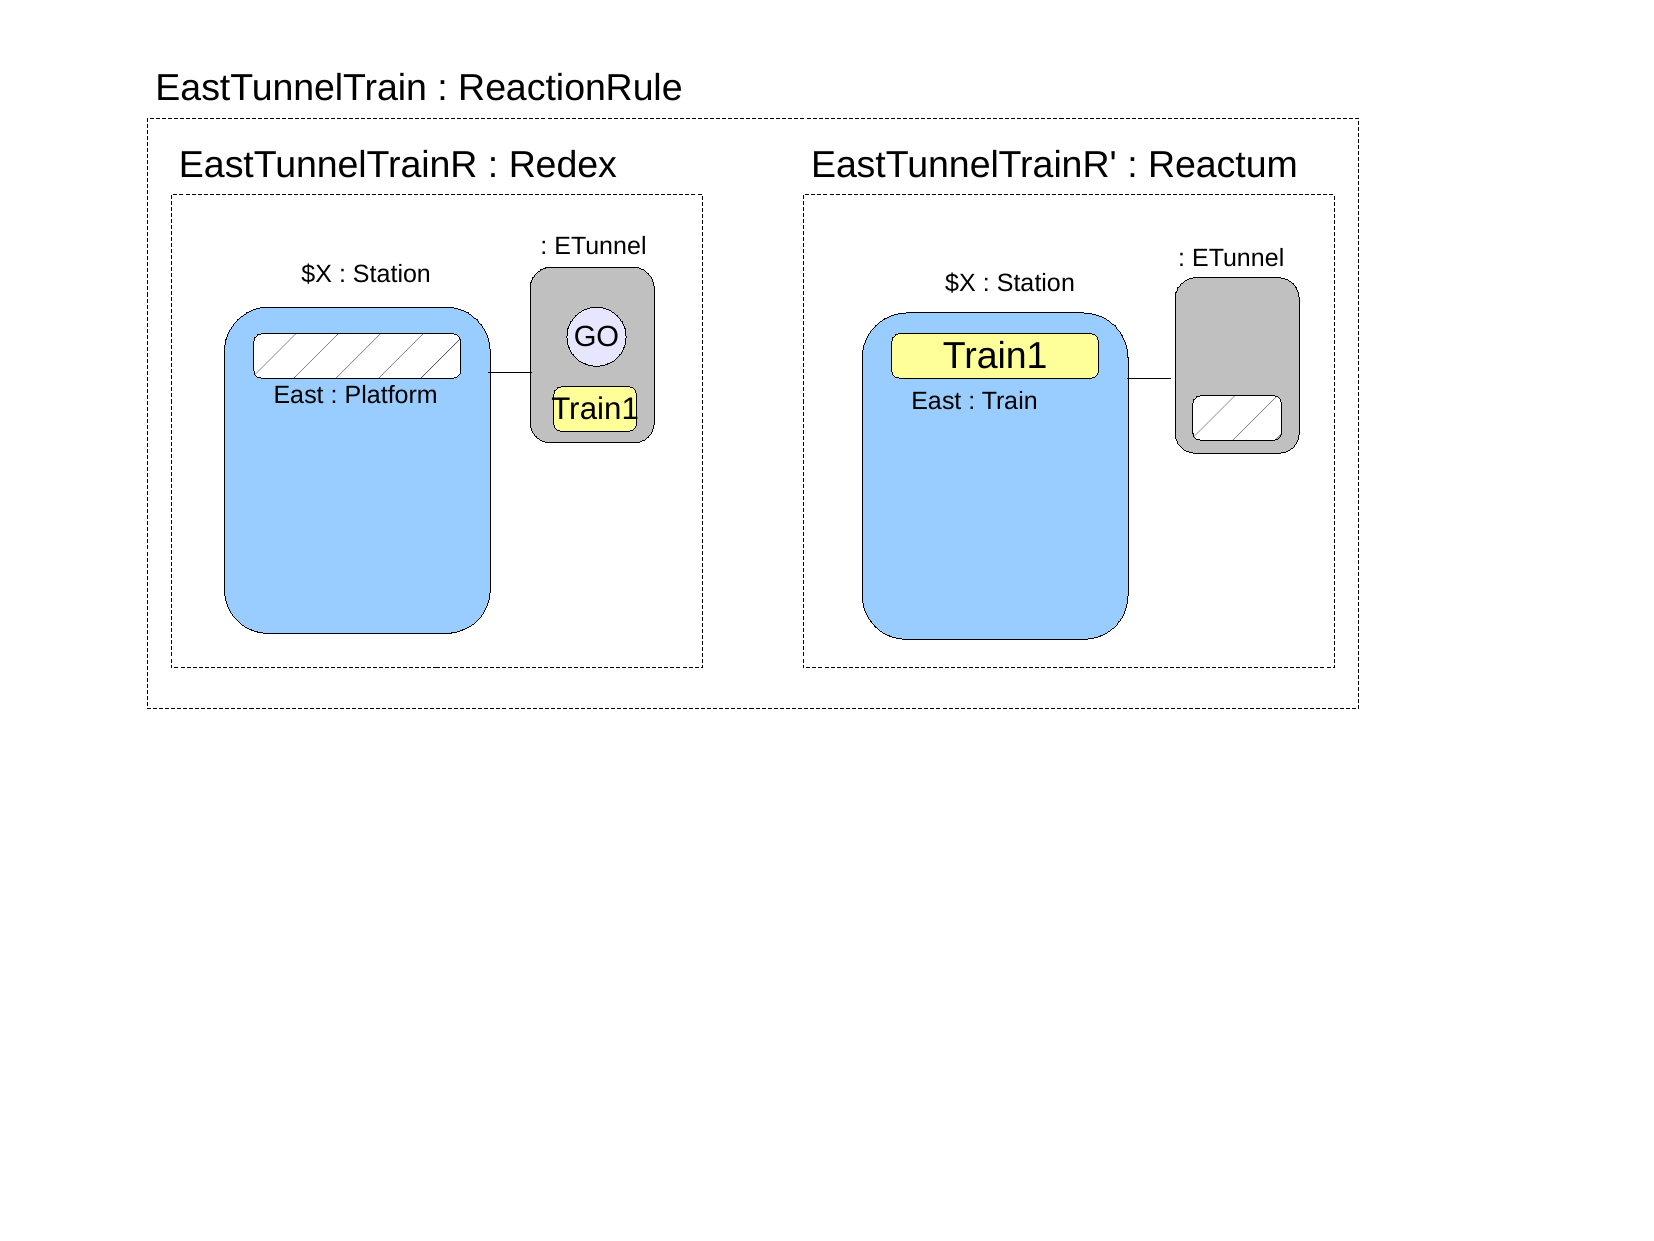

EastTunnelTrain : ReactionRule
EastTunnelTrainR : Redex
EastTunnelTrainR' : Reactum
: ETunnel
: ETunnel
$X : Station
$X : Station
GO
Train1
East : Platform
East : Train
Train1